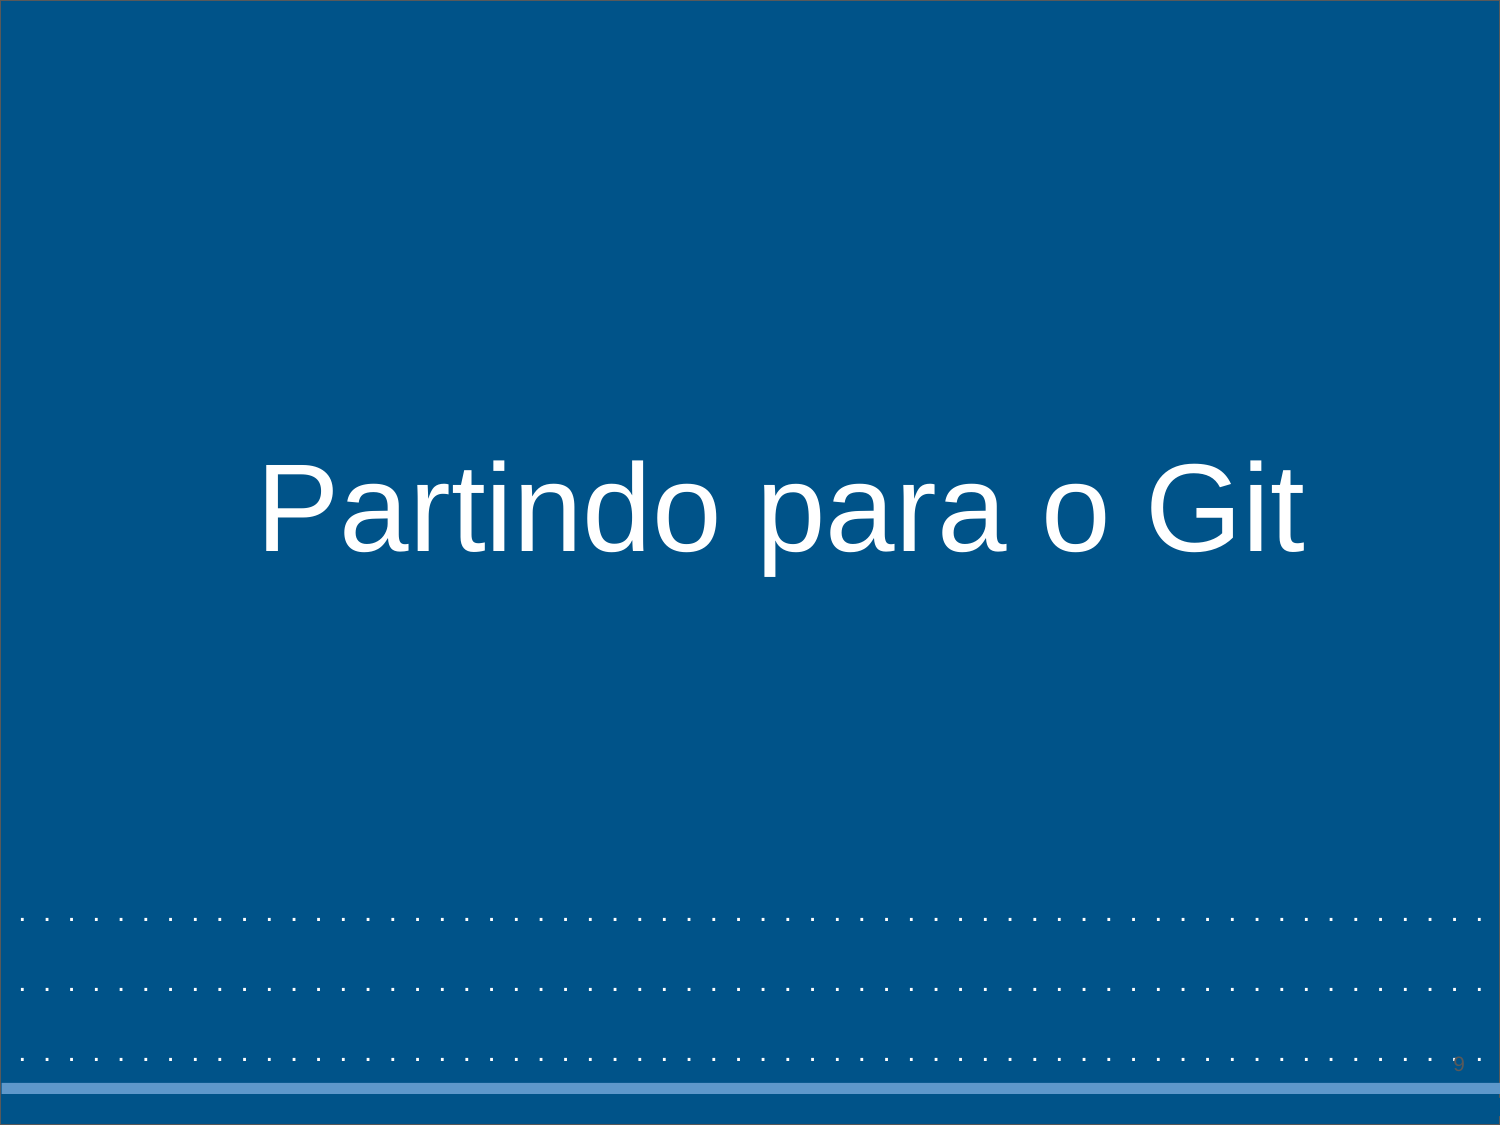

# Apresentação
Partindo para o Git
. . . . . . . . . . . . . . . . . . . . . . . . . . . . . . . . . . . . . . . . . . . . . . . . . . . . . . . . . . . .
. . . . . . . . . . . . . . . . . . . . . . . . . . . . . . . . . . . . . . . . . . . . . . . . . . . . . . . . . . . .
. . . . . . . . . . . . . . . . . . . . . . . . . . . . . . . . . . . . . . . . . . . . . . . . . . . . . . . . . . . .
. . . . . . . . . . . . . . . . . . . . . . . . . . . . . . . . . . . . . . . . . . . . . . . . . . . . . . . . . . . .
. . . . . . . . . . . . . . . . . . . . . . . . . . . . . . . . . . . . . . . . . . . . . . . . . . . . . . . . . . . .